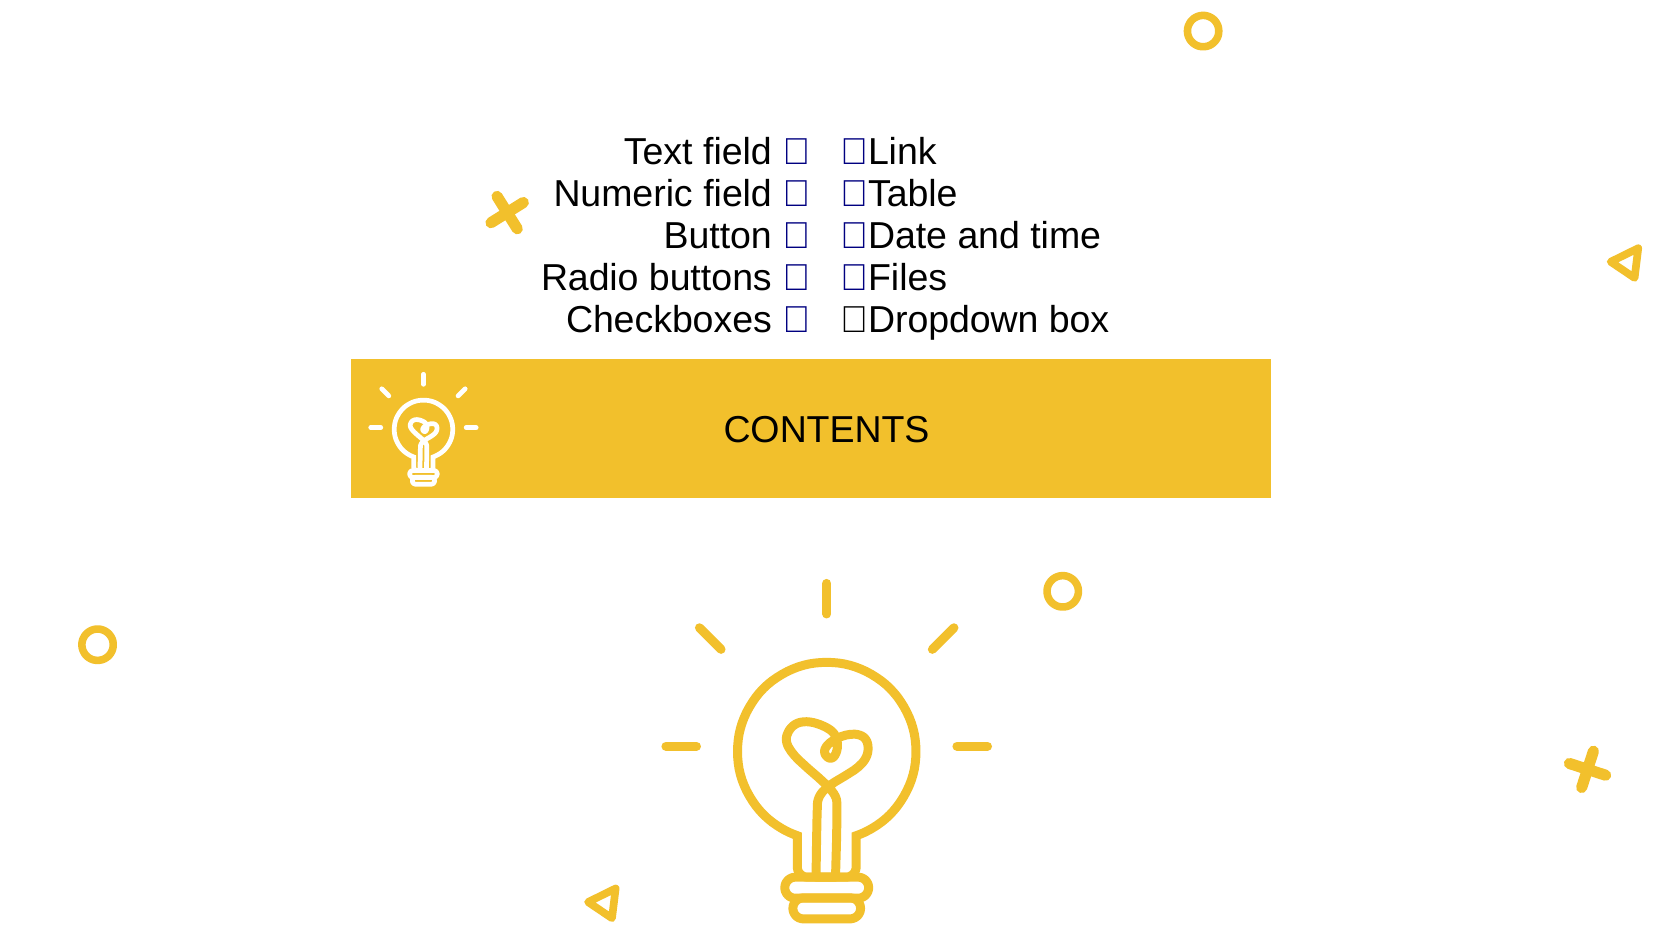

| Text field 📌 Numeric field 📌 Button 📌 Radio buttons 📌 Checkboxes 📌 | 📌Link 📌Table 📌Date and time 📌Files 📌Dropdown box |
| --- | --- |
CONTENTS